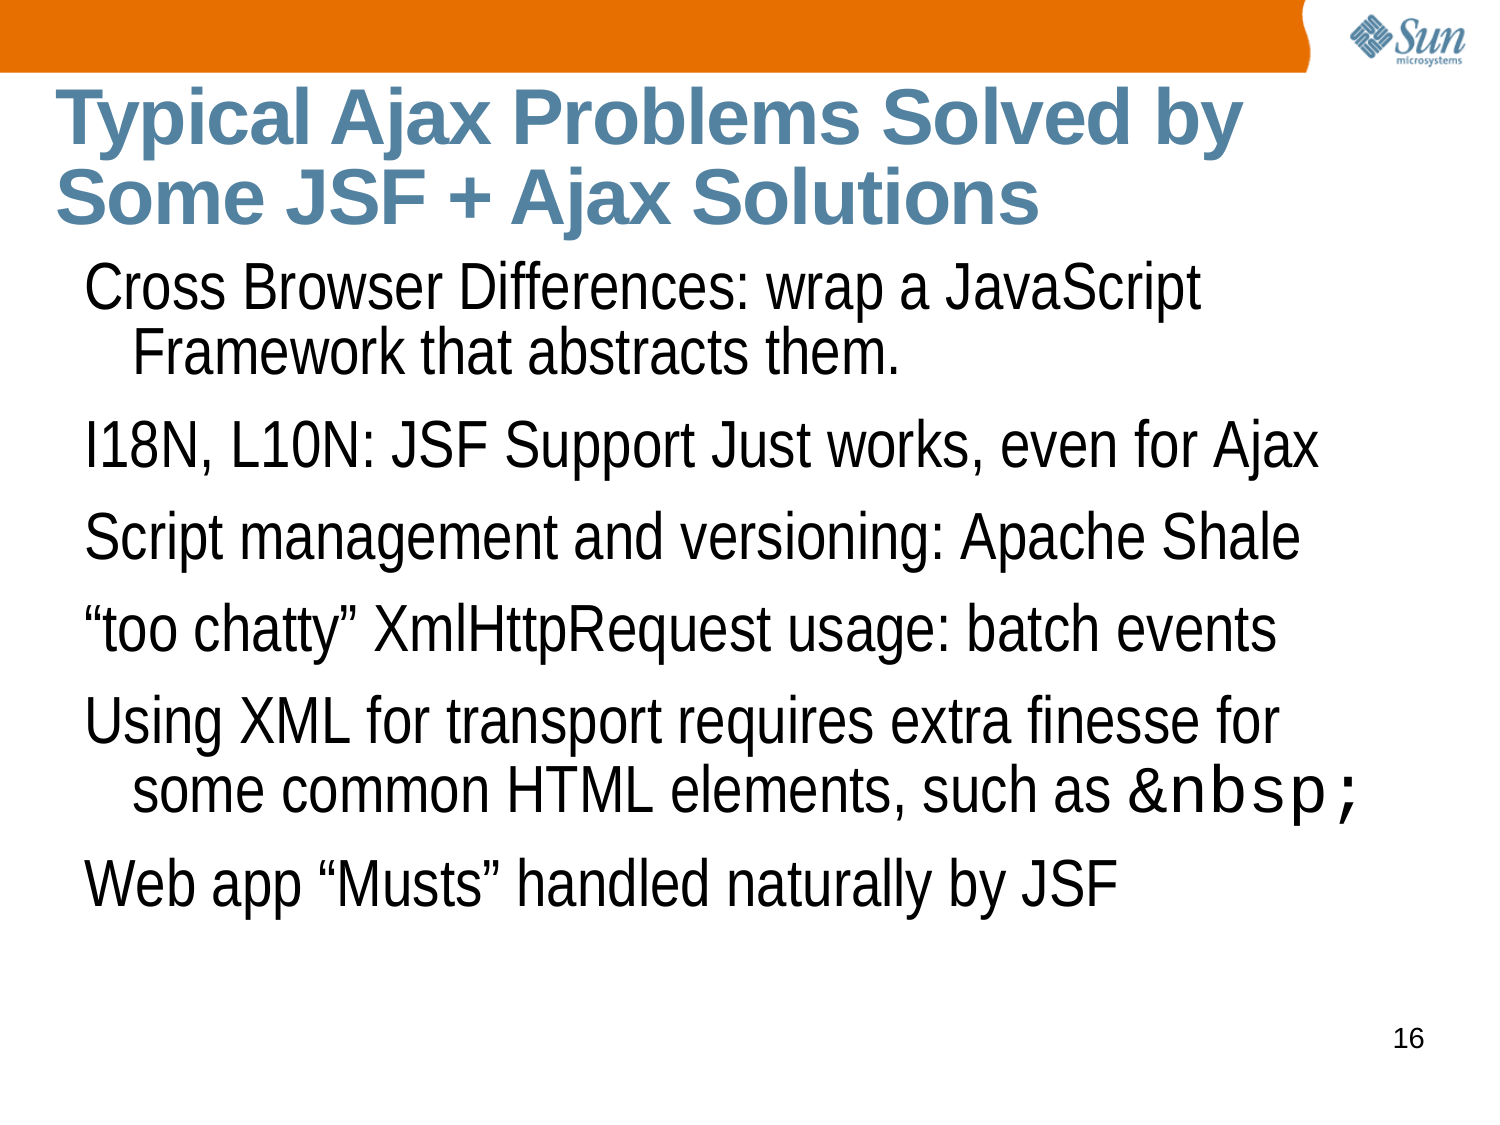

# Typical Ajax Problems Solved by Some JSF + Ajax Solutions
Cross Browser Differences: wrap a JavaScript Framework that abstracts them.
I18N, L10N: JSF Support Just works, even for Ajax
Script management and versioning: Apache Shale
“too chatty” XmlHttpRequest usage: batch events
Using XML for transport requires extra finesse for some common HTML elements, such as &nbsp;
Web app “Musts” handled naturally by JSF
16